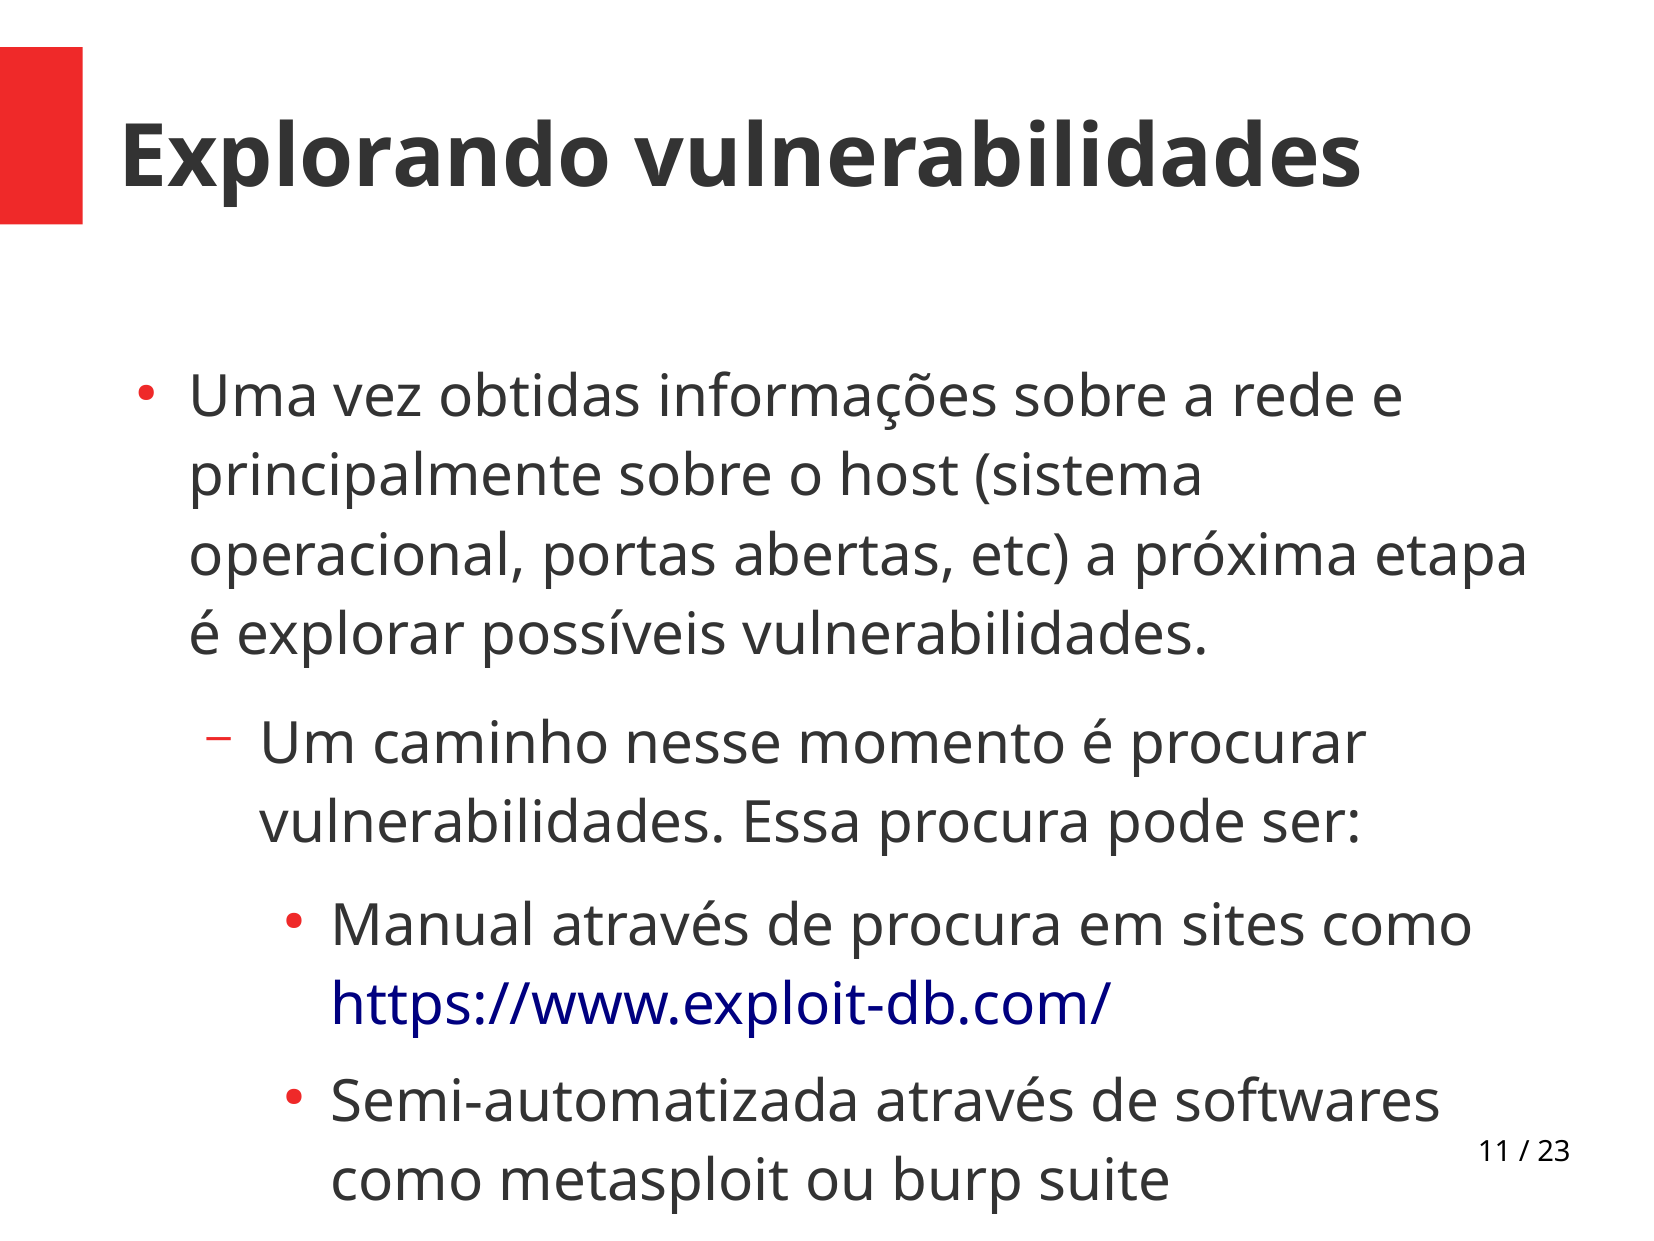

# Explorando vulnerabilidades
Uma vez obtidas informações sobre a rede e principalmente sobre o host (sistema operacional, portas abertas, etc) a próxima etapa é explorar possíveis vulnerabilidades.
Um caminho nesse momento é procurar vulnerabilidades. Essa procura pode ser:
Manual através de procura em sites como https://www.exploit-db.com/
Semi-automatizada através de softwares como metasploit ou burp suite
11